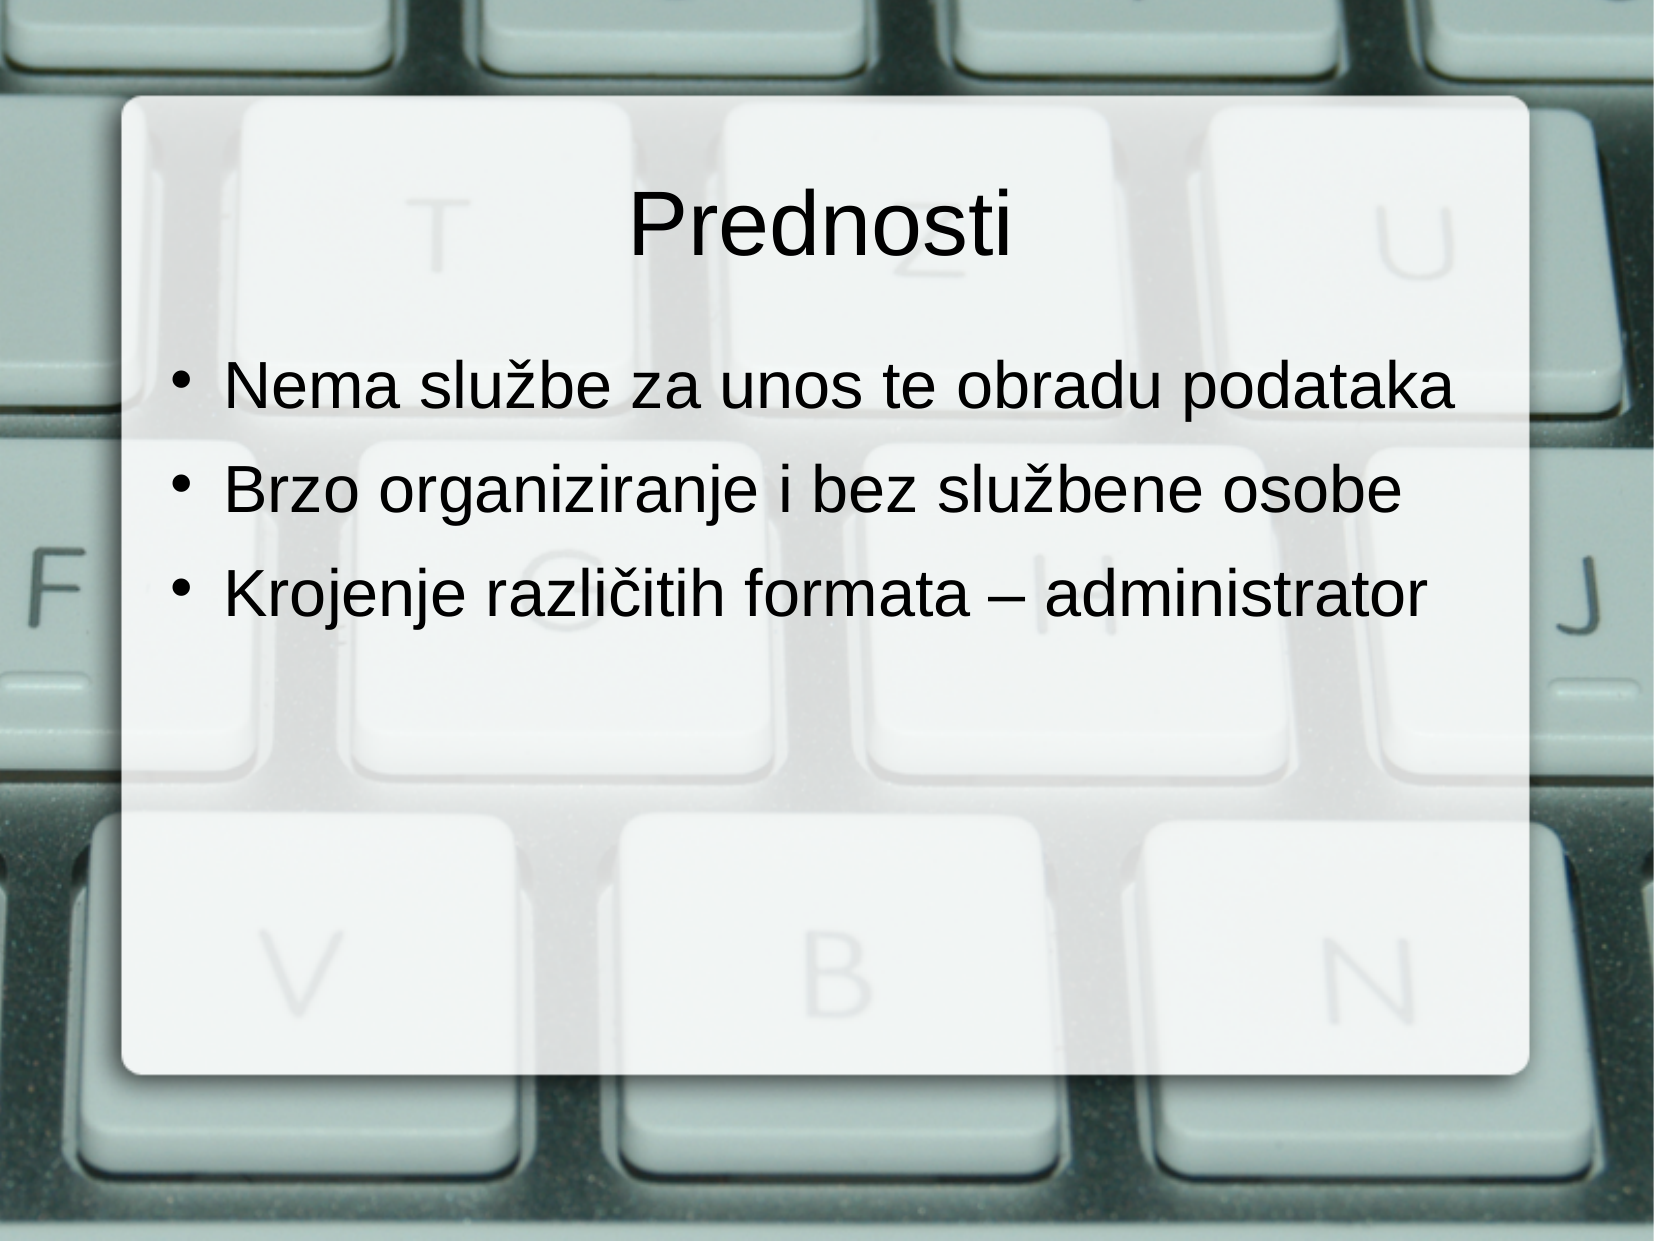

# Prednosti
Nema službe za unos te obradu podataka
Brzo organiziranje i bez službene osobe
Krojenje različitih formata – administrator